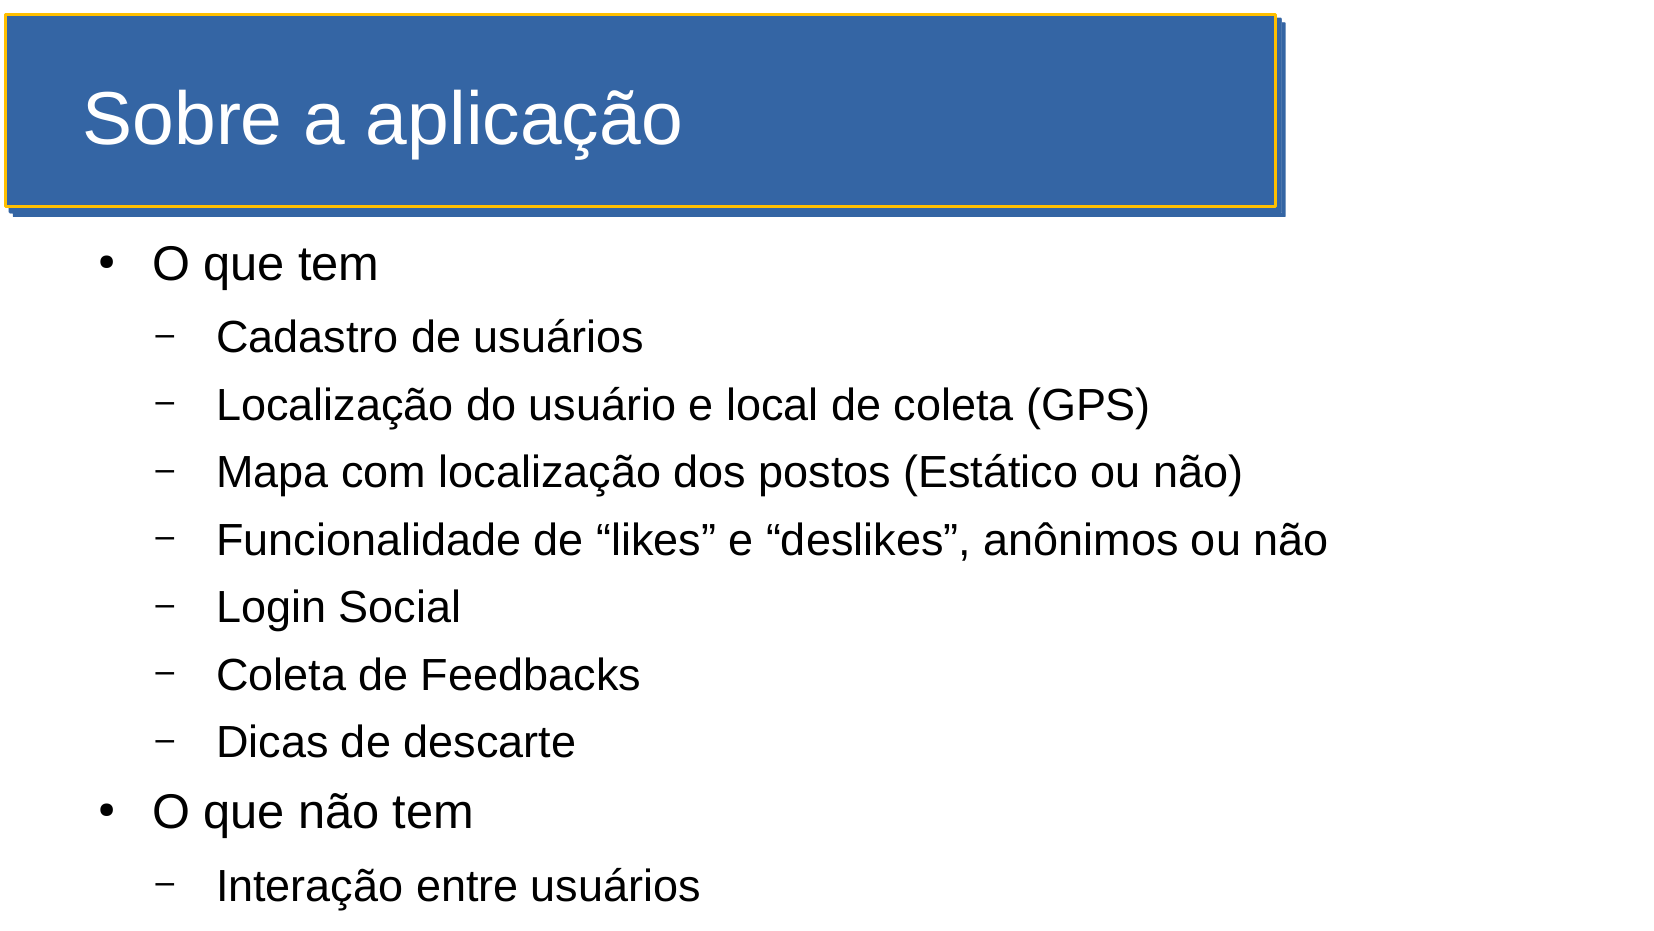

# Sobre a aplicação
O que tem
Cadastro de usuários
Localização do usuário e local de coleta (GPS)
Mapa com localização dos postos (Estático ou não)
Funcionalidade de “likes” e “deslikes”, anônimos ou não
Login Social
Coleta de Feedbacks
Dicas de descarte
O que não tem
Interação entre usuários